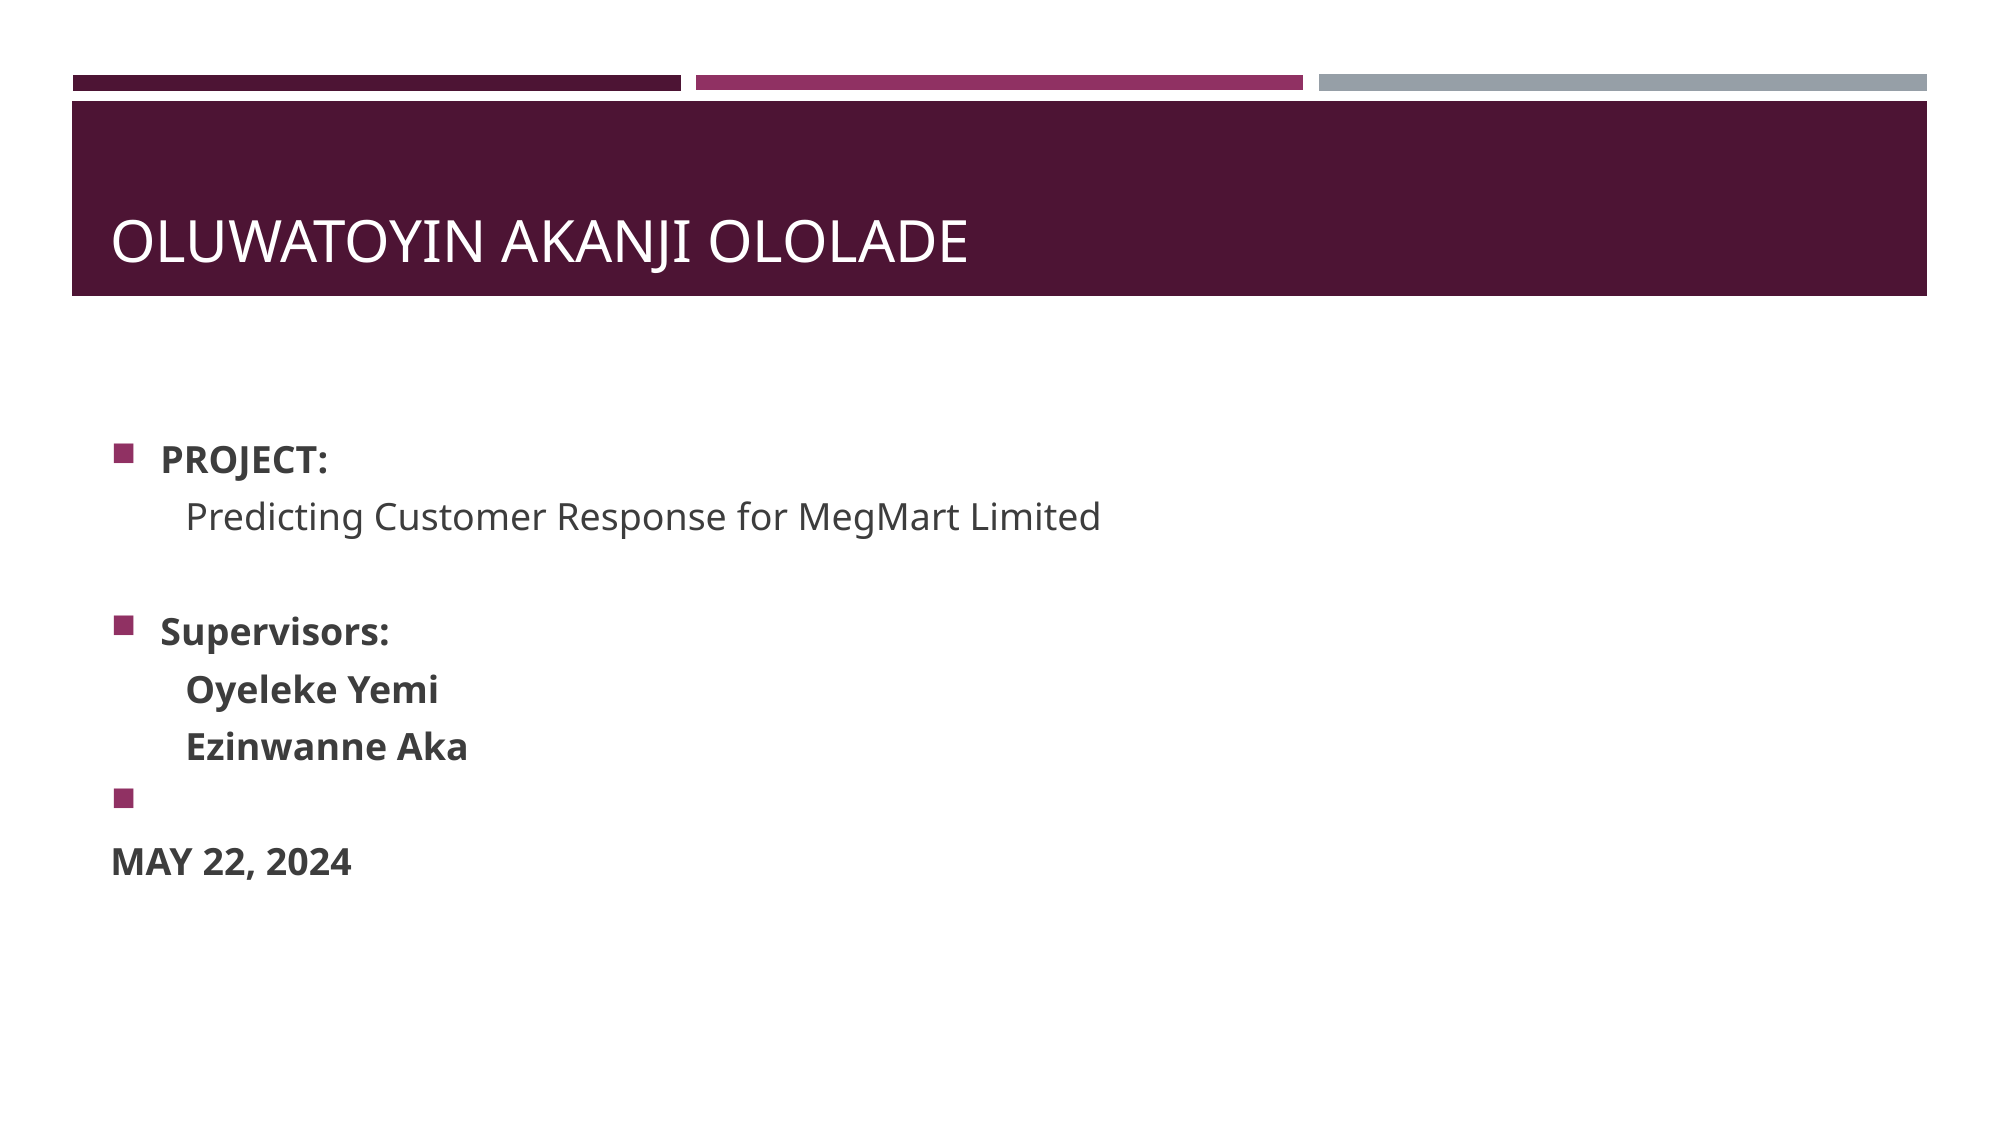

# Oluwatoyin Akanji Ololade
PROJECT:
	Predicting Customer Response for MegMart Limited
Supervisors:
	Oyeleke Yemi
	Ezinwanne Aka
MAY 22, 2024